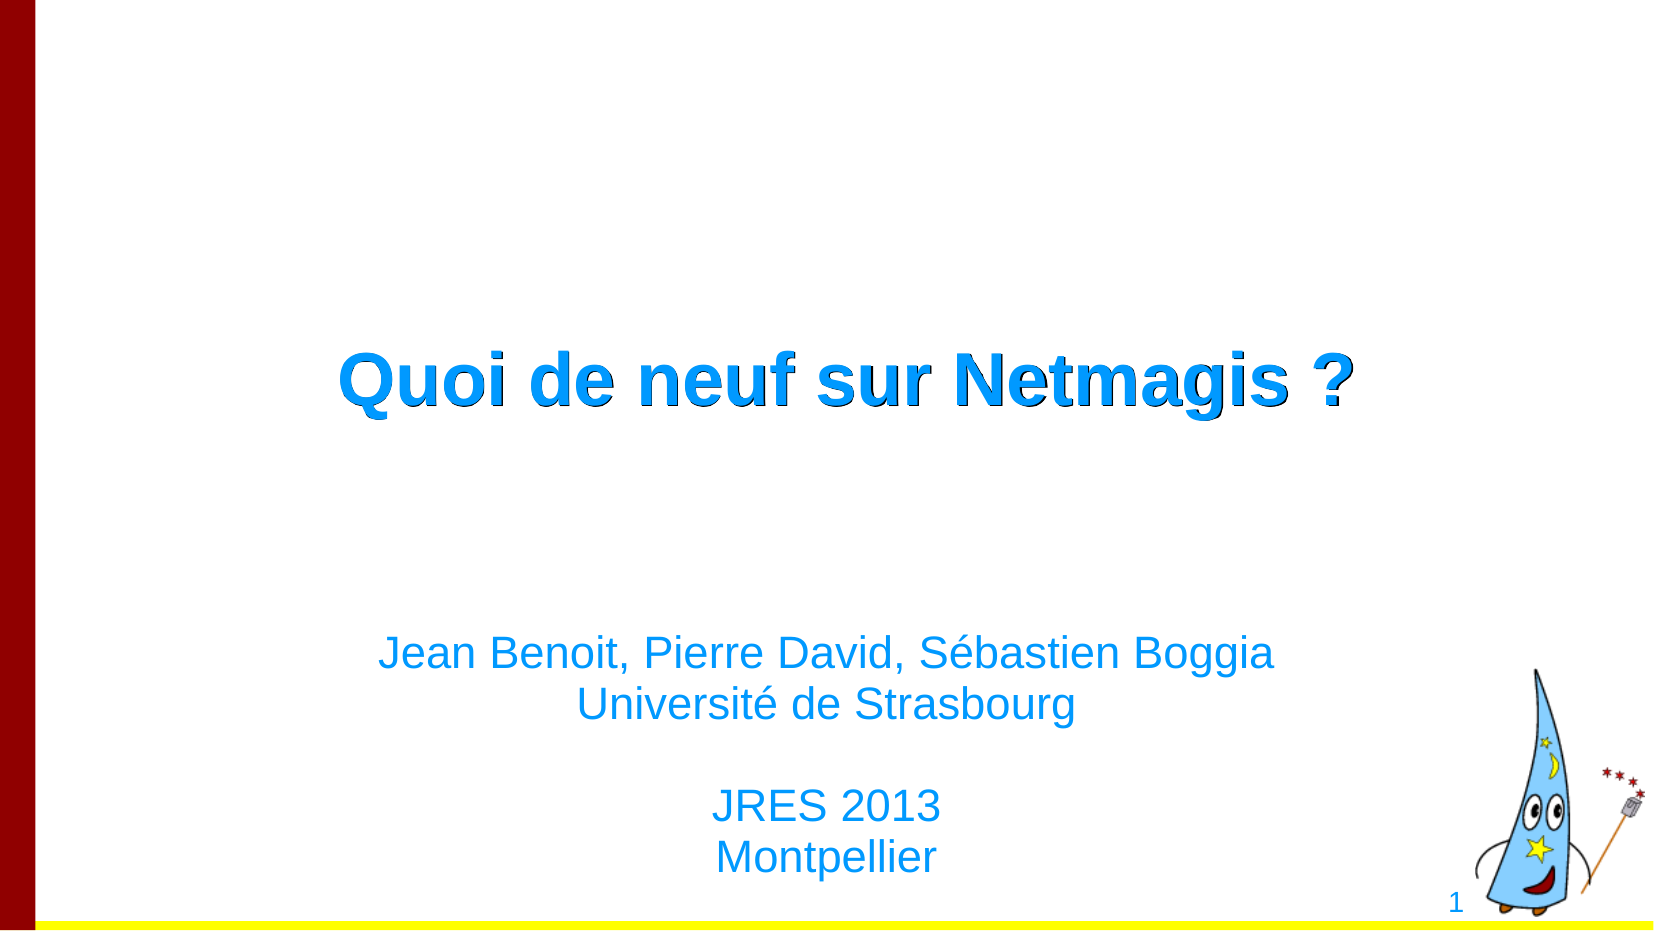

# Quoi de neuf sur Netmagis ?
Jean Benoit, Pierre David, Sébastien Boggia
Université de Strasbourg
JRES 2013
Montpellier
1